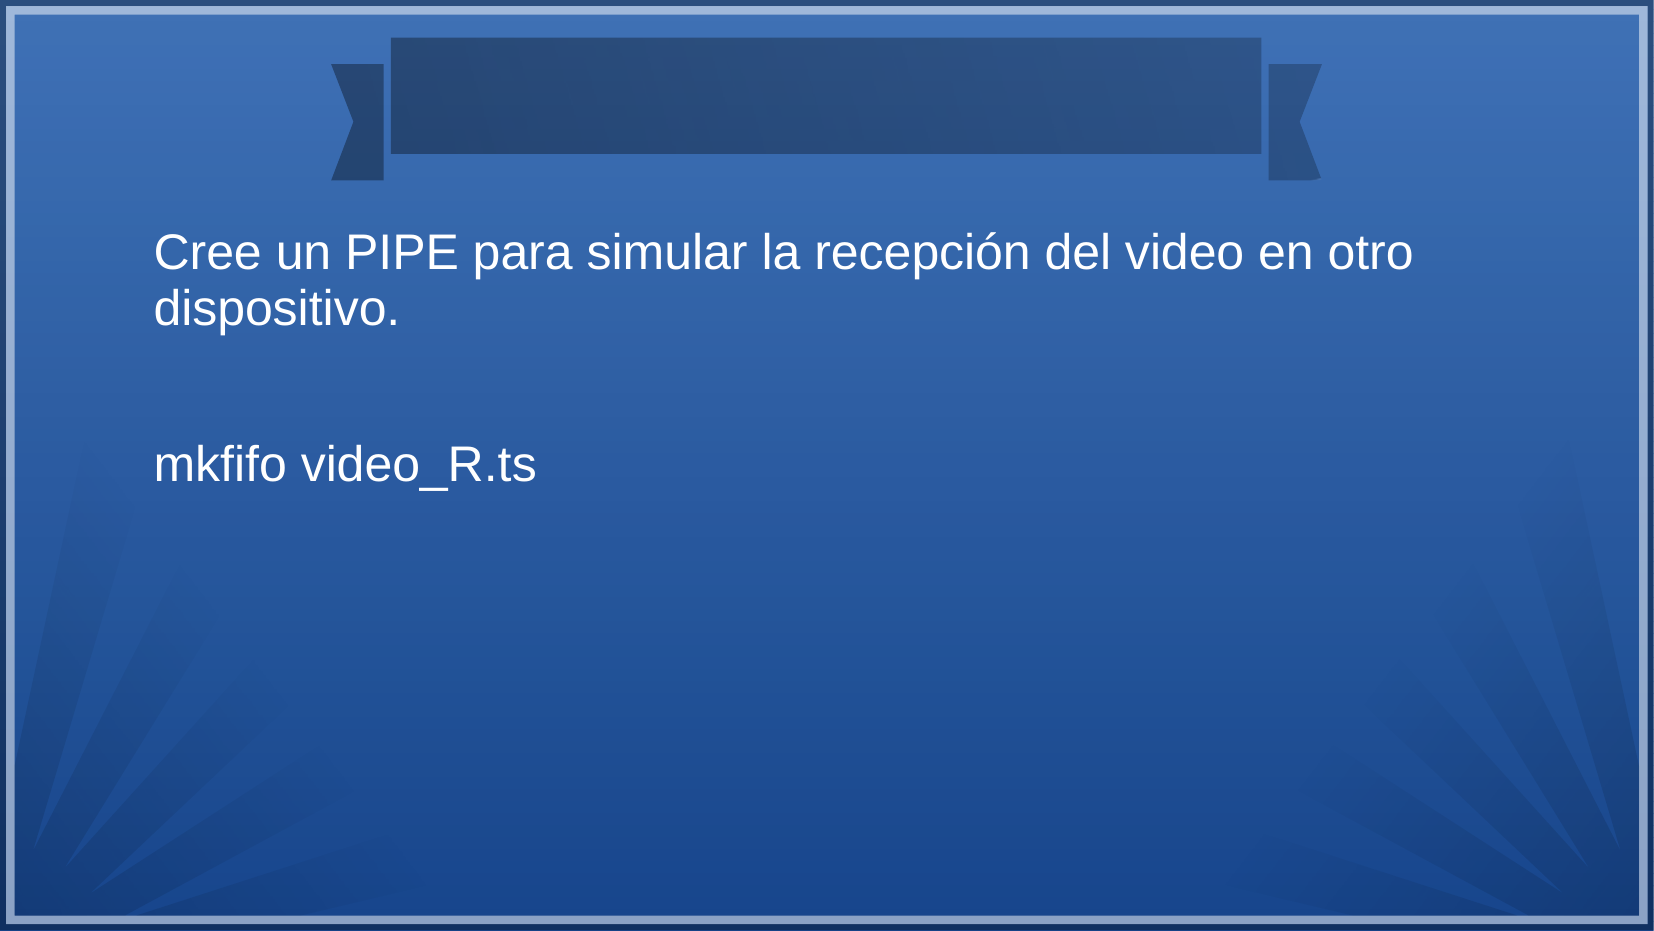

# Cree un PIPE para simular la recepción del video en otro dispositivo.
mkfifo video_R.ts